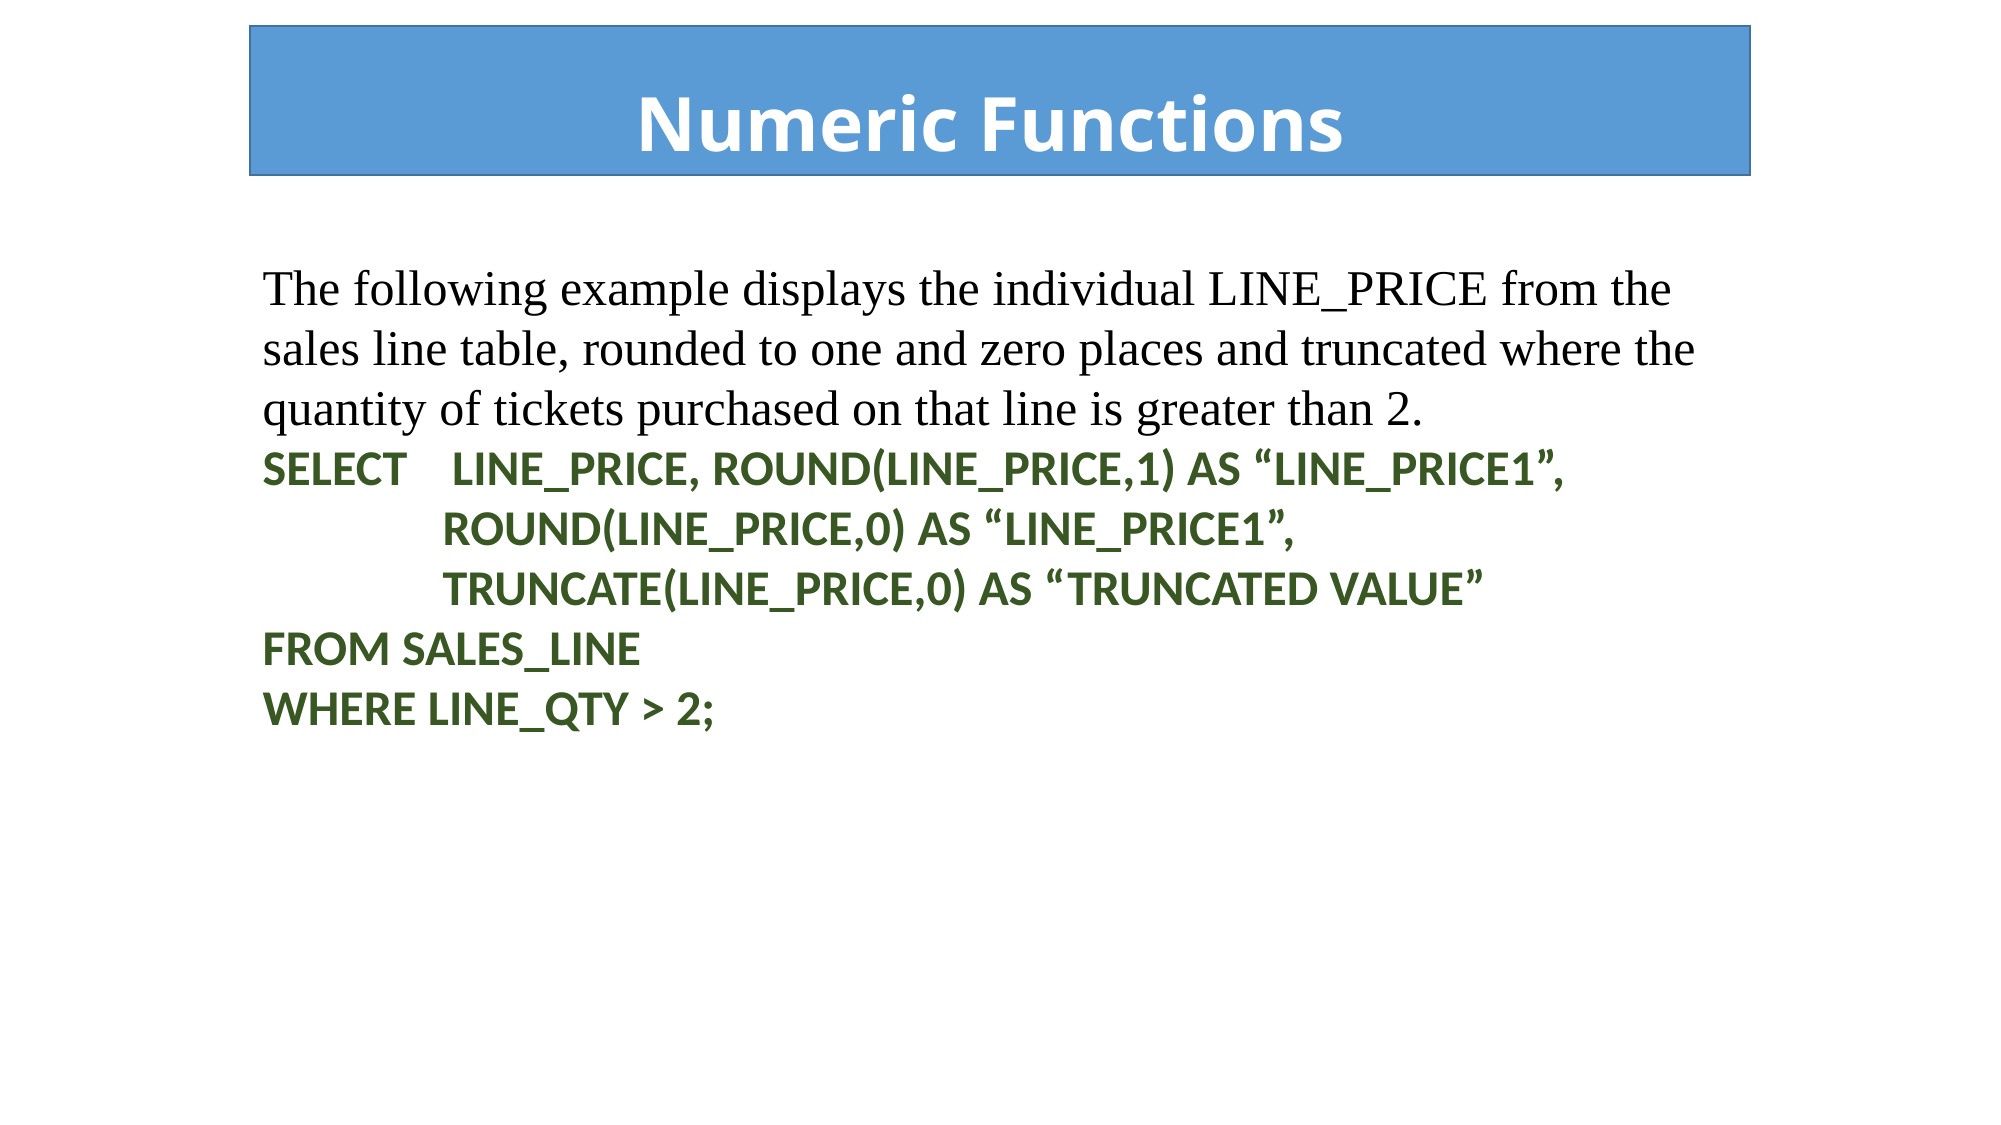

# Numeric Functions
The following example displays the individual LINE_PRICE from the sales line table, rounded to one and zero places and truncated where the quantity of tickets purchased on that line is greater than 2.
SELECT LINE_PRICE, ROUND(LINE_PRICE,1) AS “LINE_PRICE1”,
 ROUND(LINE_PRICE,0) AS “LINE_PRICE1”,
 TRUNCATE(LINE_PRICE,0) AS “TRUNCATED VALUE”
FROM SALES_LINE
WHERE LINE_QTY > 2;